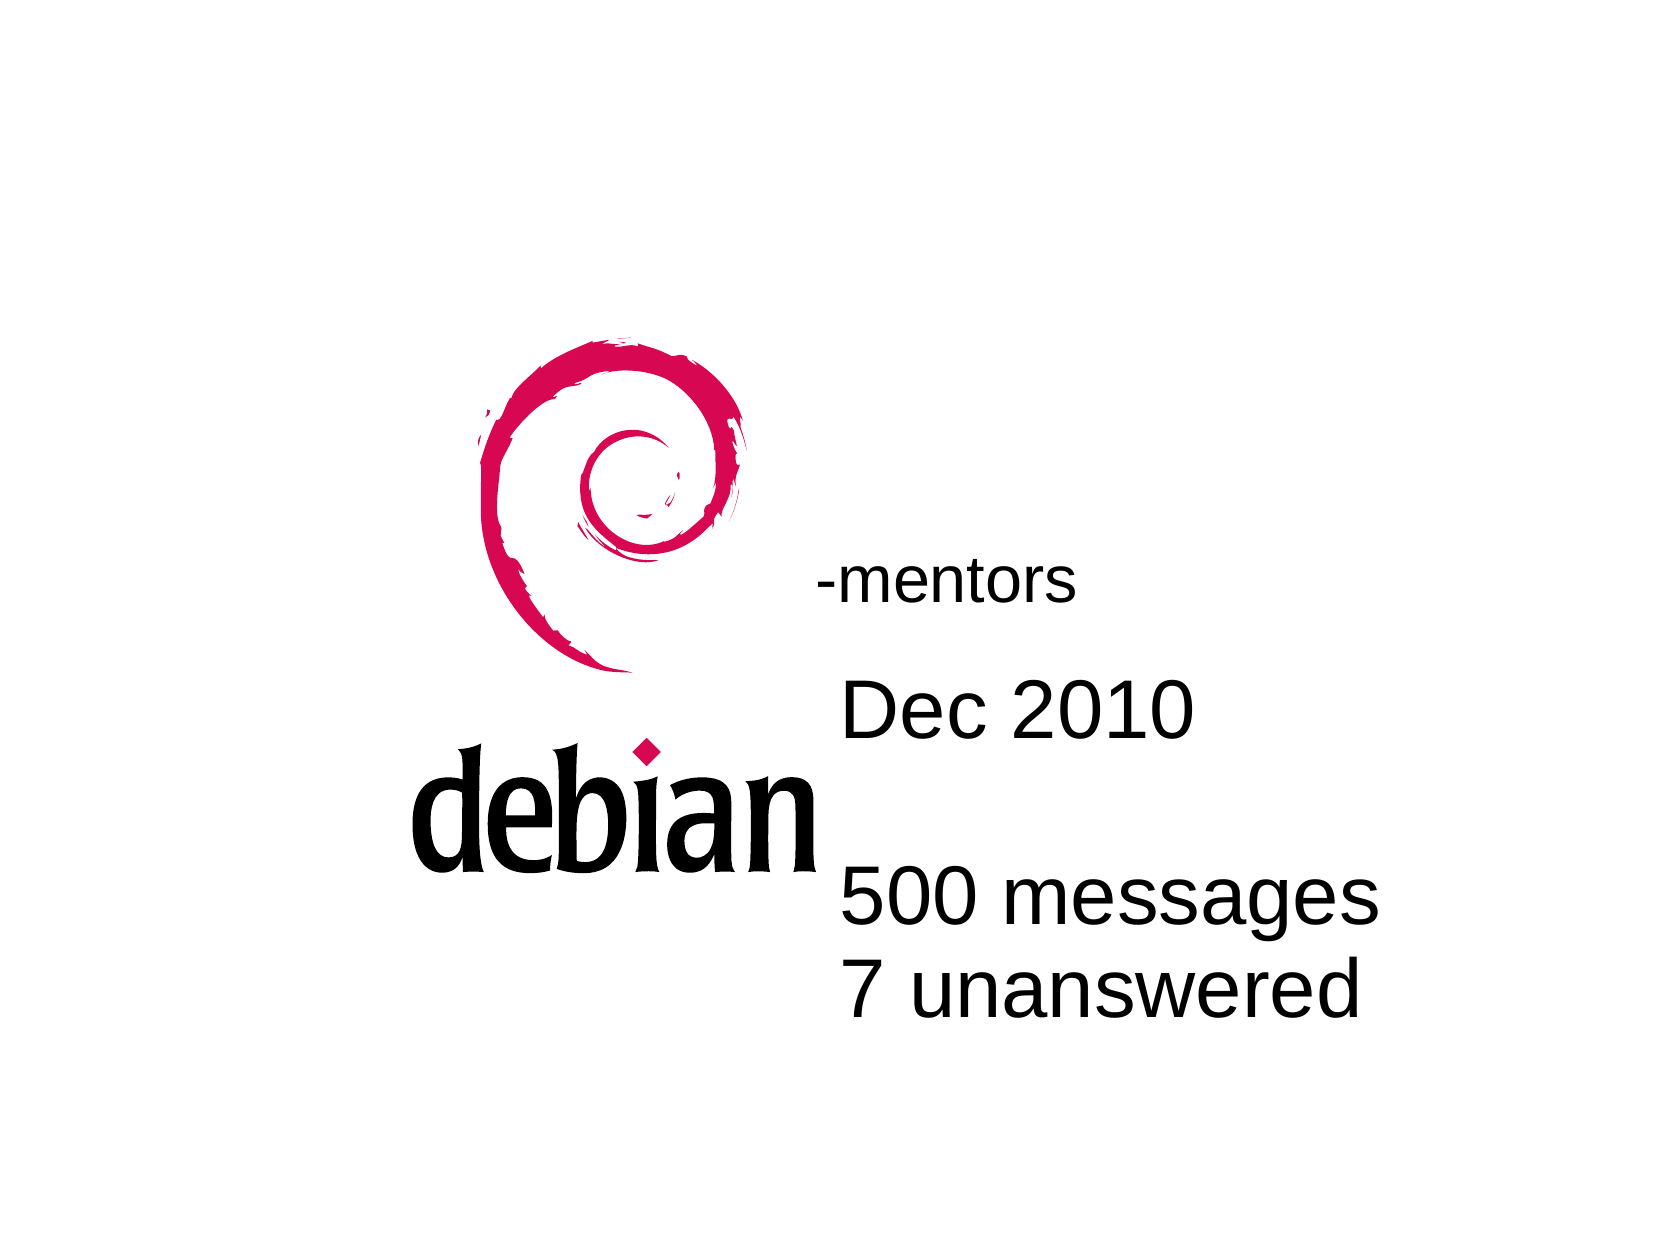

# -mentors
Dec 2010
500 messages
7 unanswered